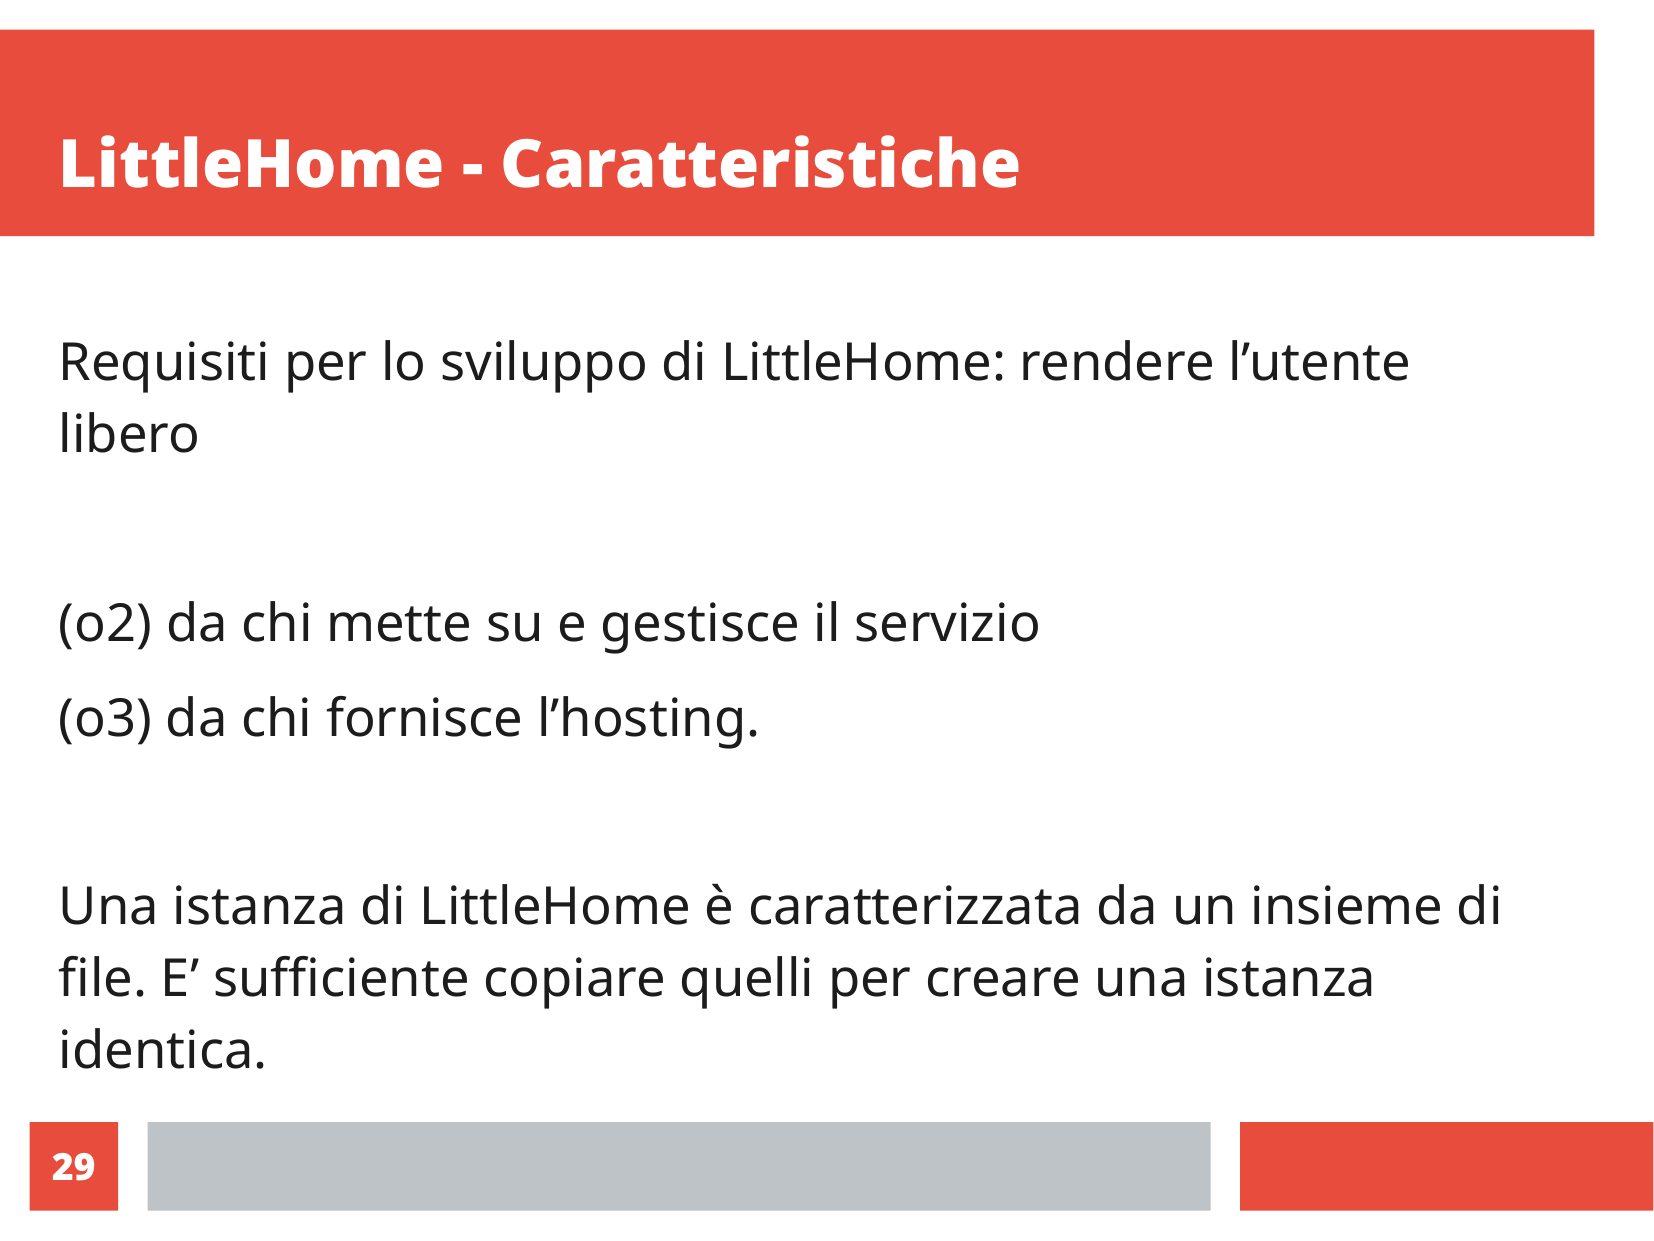

# LittleHome - Caratteristiche
Requisiti per lo sviluppo di LittleHome: rendere l’utente libero
(o2) da chi mette su e gestisce il servizio
(o3) da chi fornisce l’hosting.
Una istanza di LittleHome è caratterizzata da un insieme di file. E’ sufficiente copiare quelli per creare una istanza identica.
29